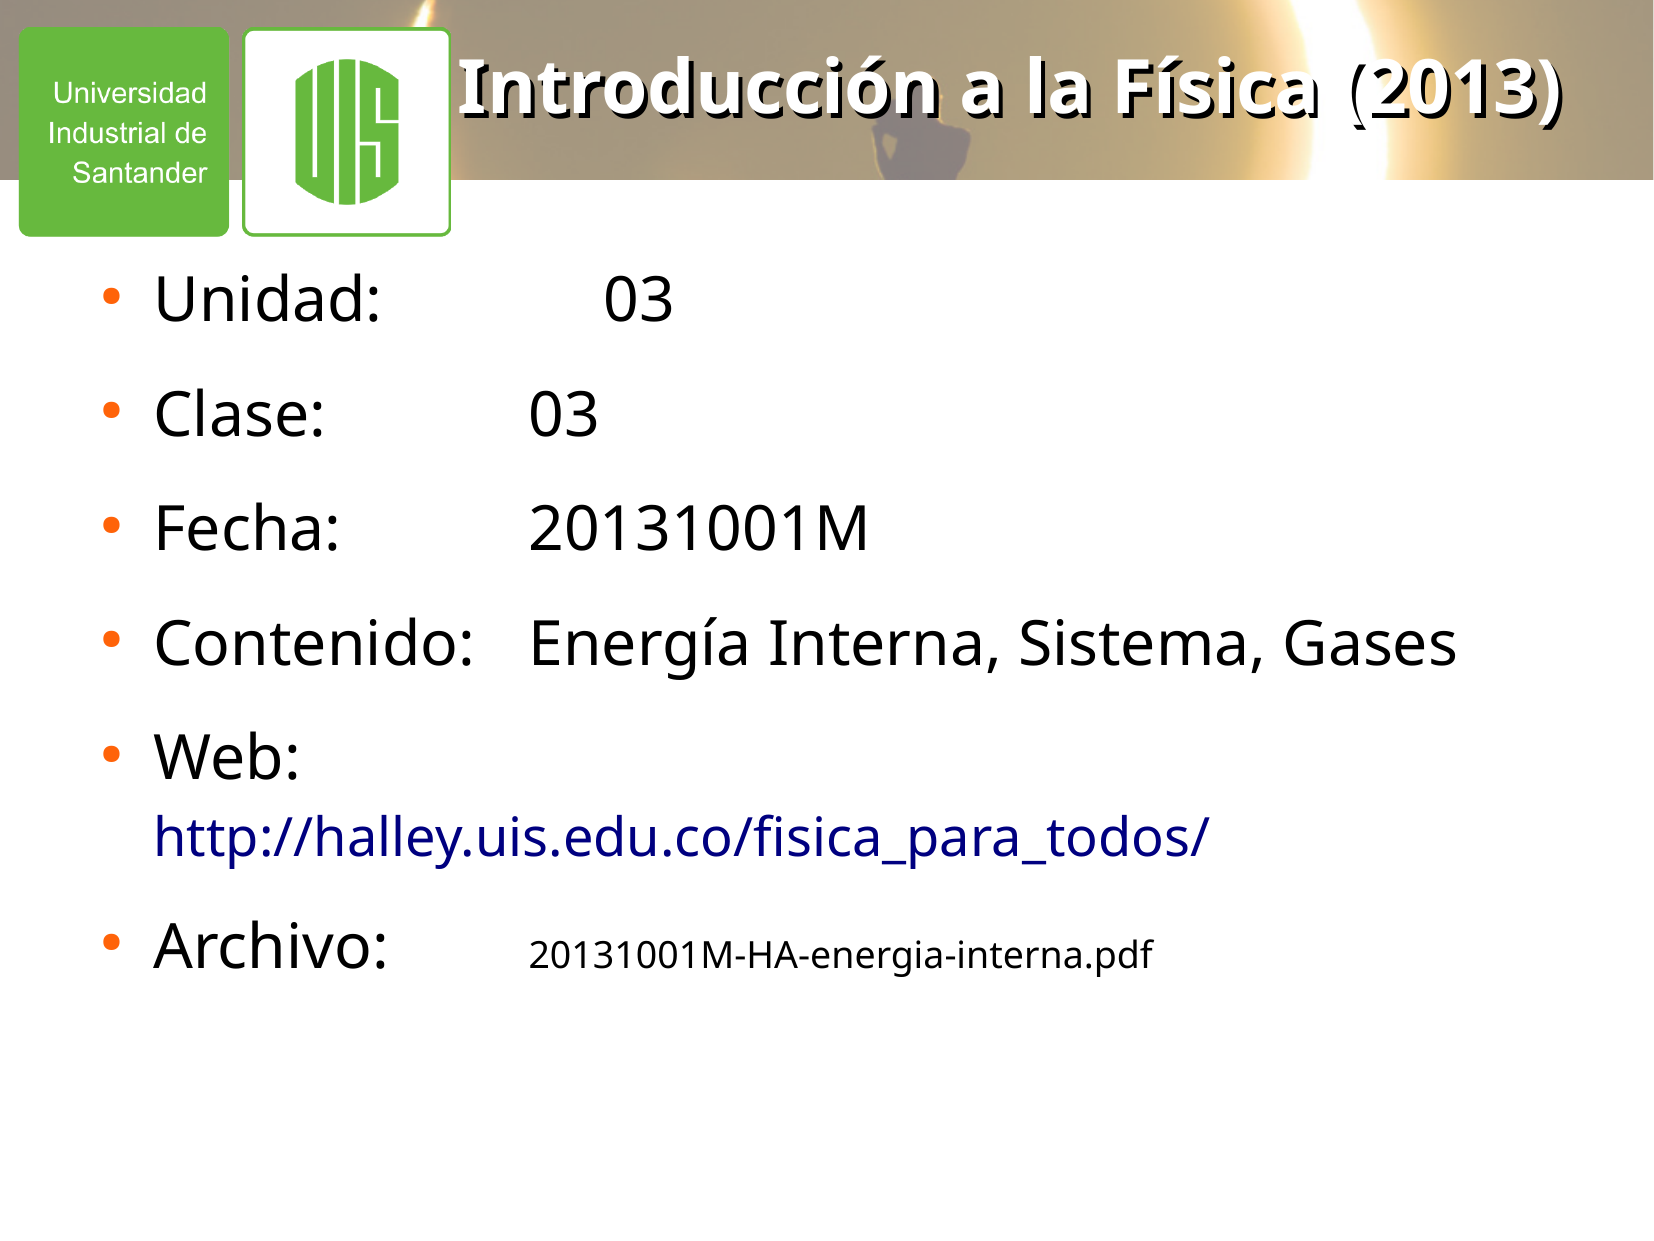

# Introducción a la Física (2013)
Unidad:			03
Clase:			03
Fecha:			20131001M
Contenido:	Energía Interna, Sistema, Gases
Web:				http://halley.uis.edu.co/fisica_para_todos/
Archivo:		20131001M-HA-energia-interna.pdf